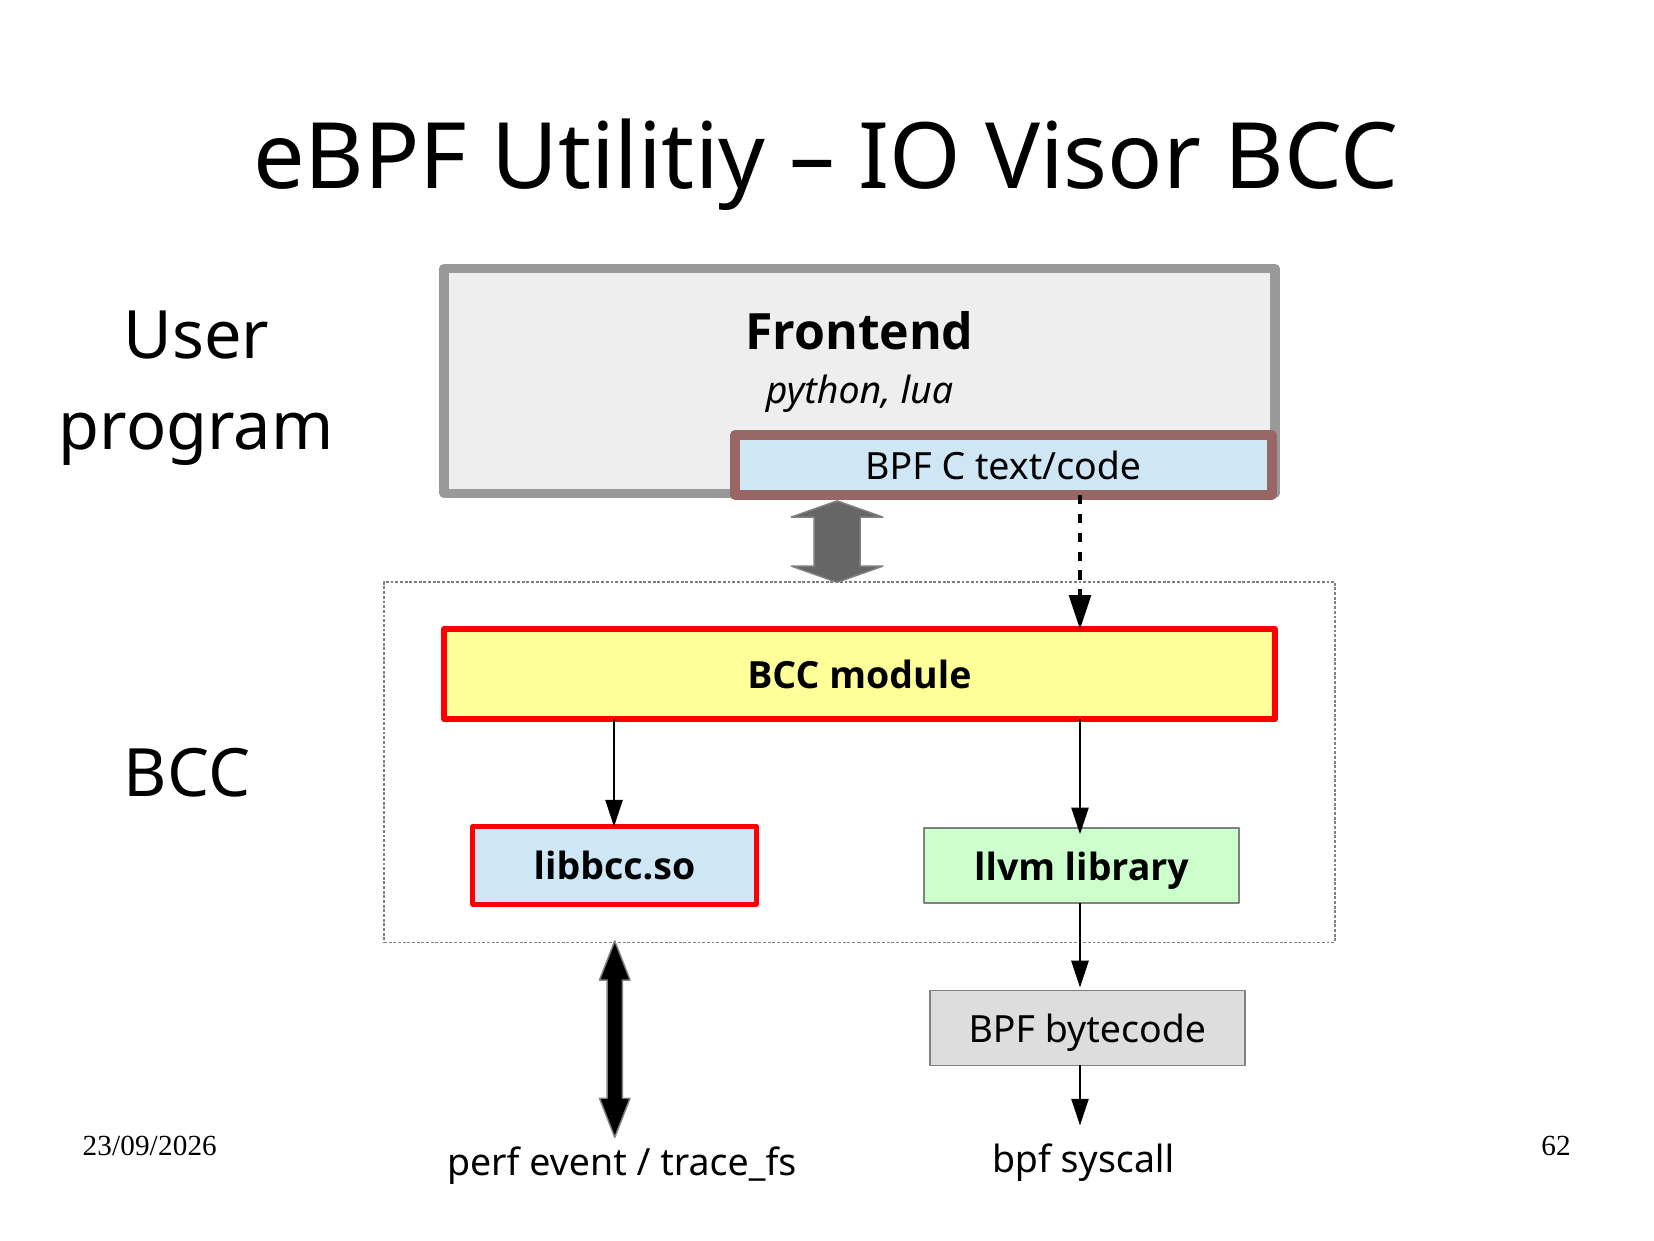

# eBPF Utilitiy – IO Visor BCC
Frontend
python, lua
User
program
BPF C text/code
BCC module
BCC
libbcc.so
llvm library
BPF bytecode
bpf syscall
perf event / trace_fs
62